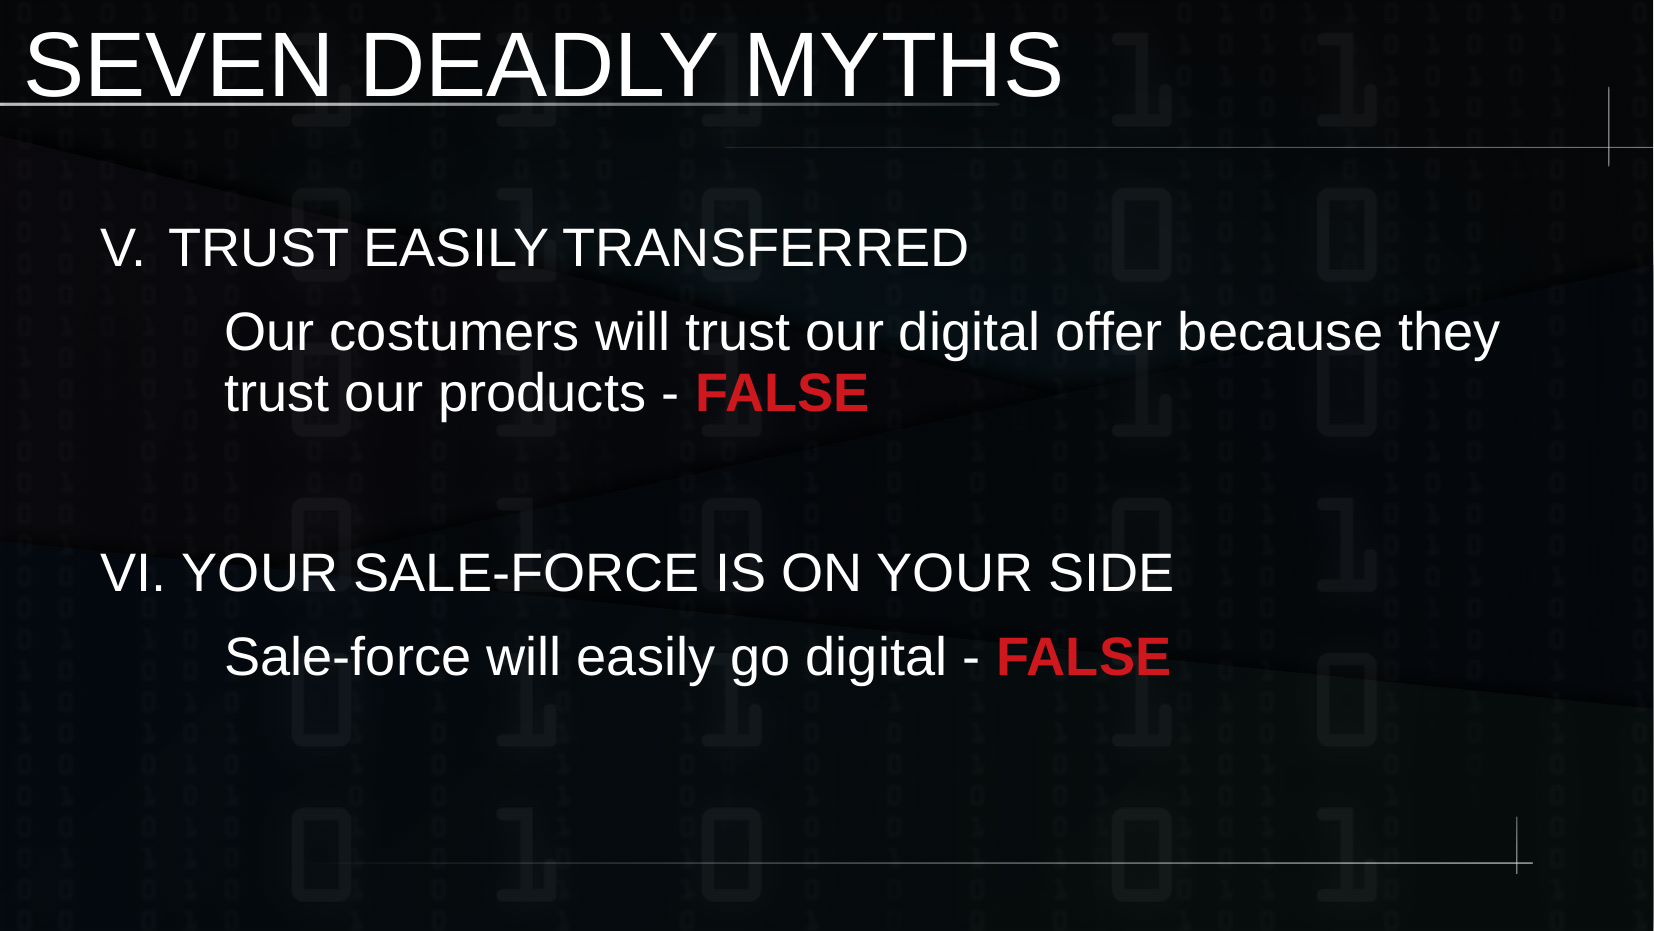

# SEVEN DEADLY MYTHS
 TRUST EASILY TRANSFERRED
Our costumers will trust our digital offer because they trust our products - FALSE
 YOUR SALE-FORCE IS ON YOUR SIDE
Sale-force will easily go digital - FALSE